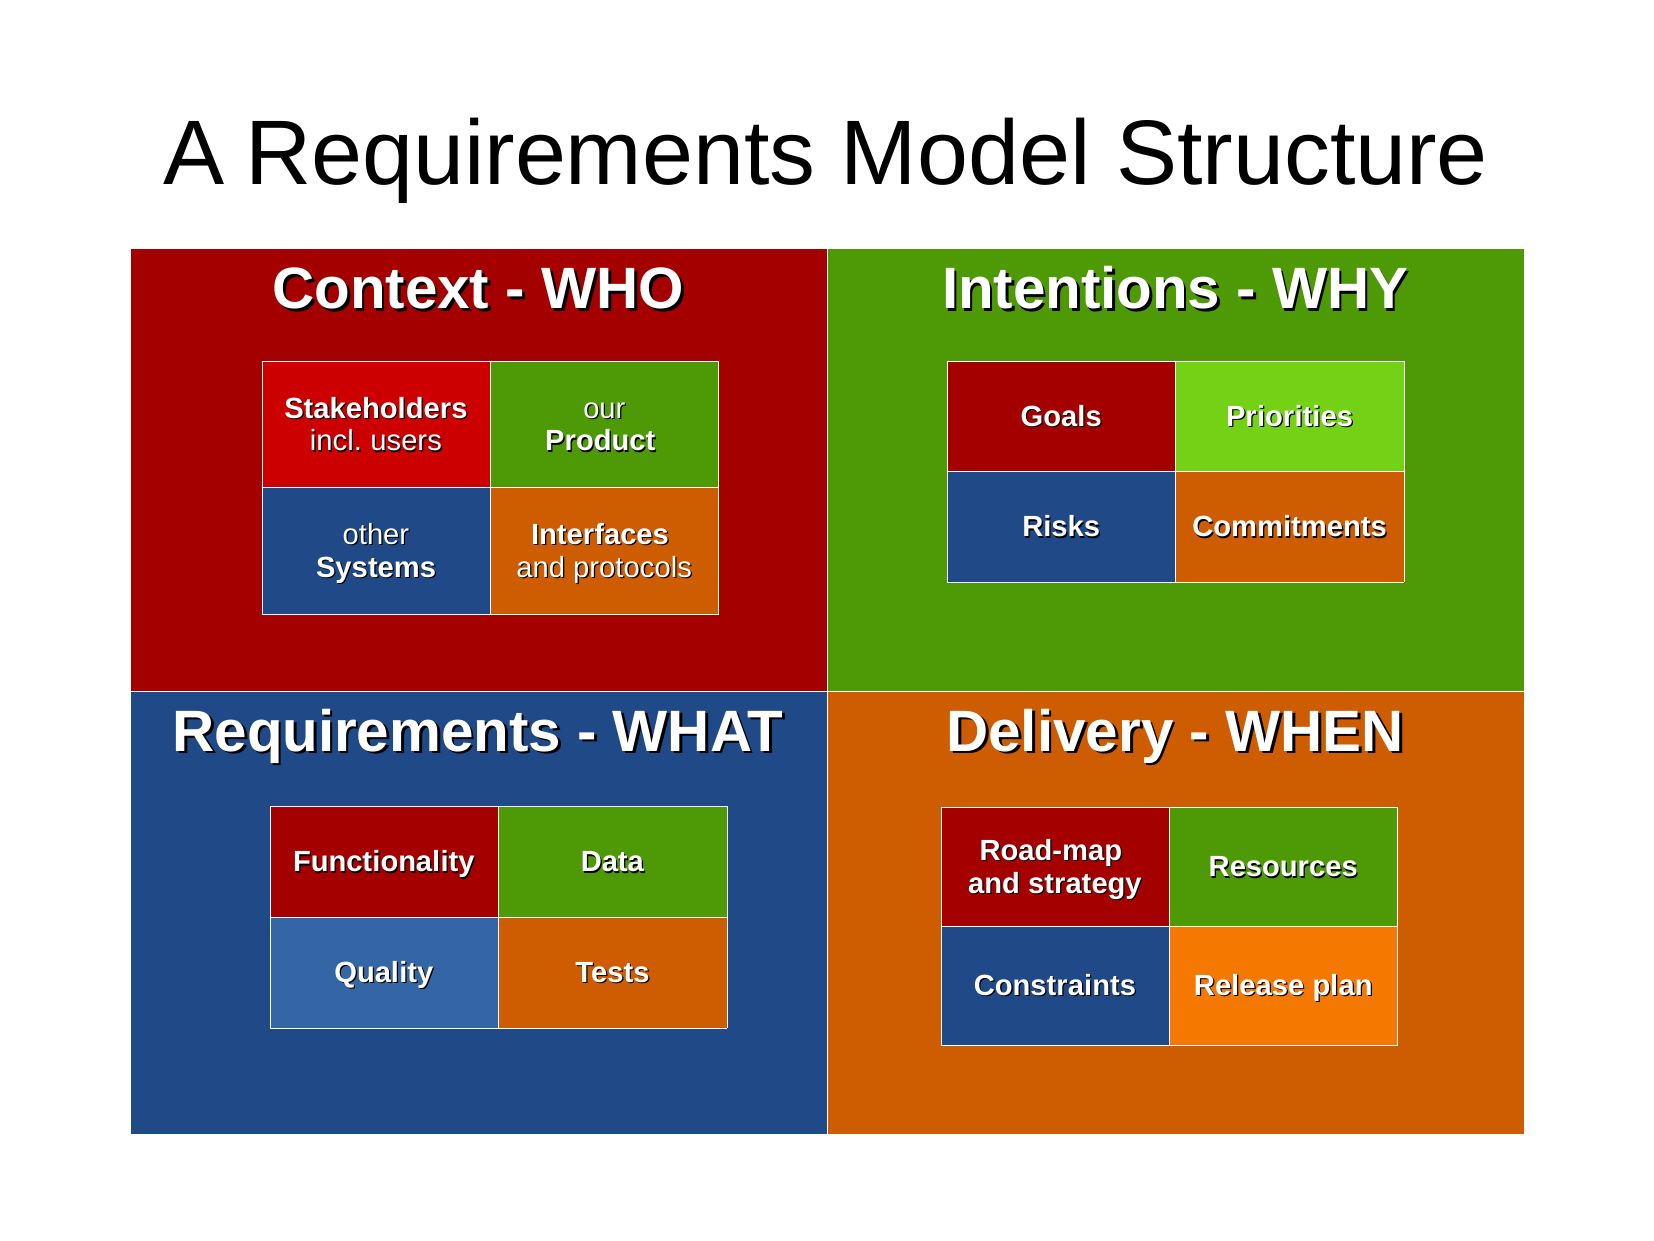

# A Requirements Model Structure
| Context - WHO | Intentions - WHY |
| --- | --- |
| Requirements - WHAT | Delivery - WHEN |
| Goals | Priorities |
| --- | --- |
| Risks | Commitments |
| Stakeholders incl. users | our Product |
| --- | --- |
| other Systems | Interfaces and protocols |
| Functionality | Data |
| --- | --- |
| Quality | Tests |
| Road-map and strategy | Resources |
| --- | --- |
| Constraints | Release plan |